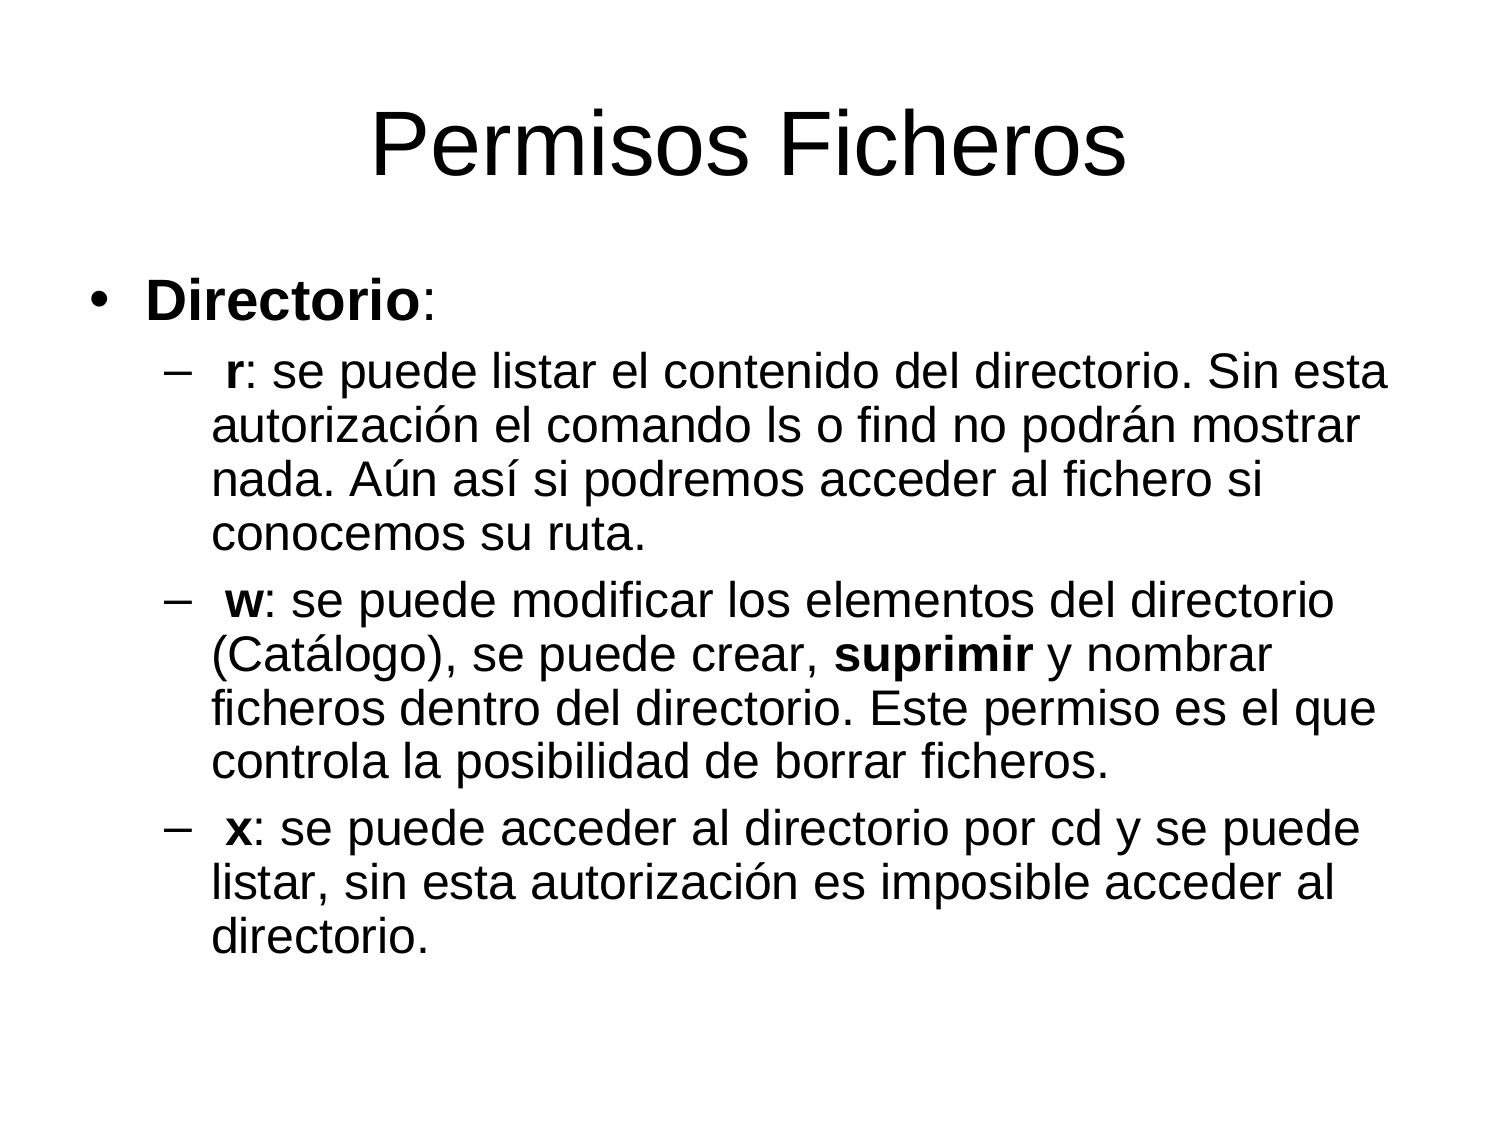

# Permisos Ficheros
Directorio:
 r: se puede listar el contenido del directorio. Sin esta autorización el comando ls o find no podrán mostrar nada. Aún así si podremos acceder al fichero si conocemos su ruta.
 w: se puede modificar los elementos del directorio (Catálogo), se puede crear, suprimir y nombrar ficheros dentro del directorio. Este permiso es el que controla la posibilidad de borrar ficheros.
 x: se puede acceder al directorio por cd y se puede listar, sin esta autorización es imposible acceder al directorio.